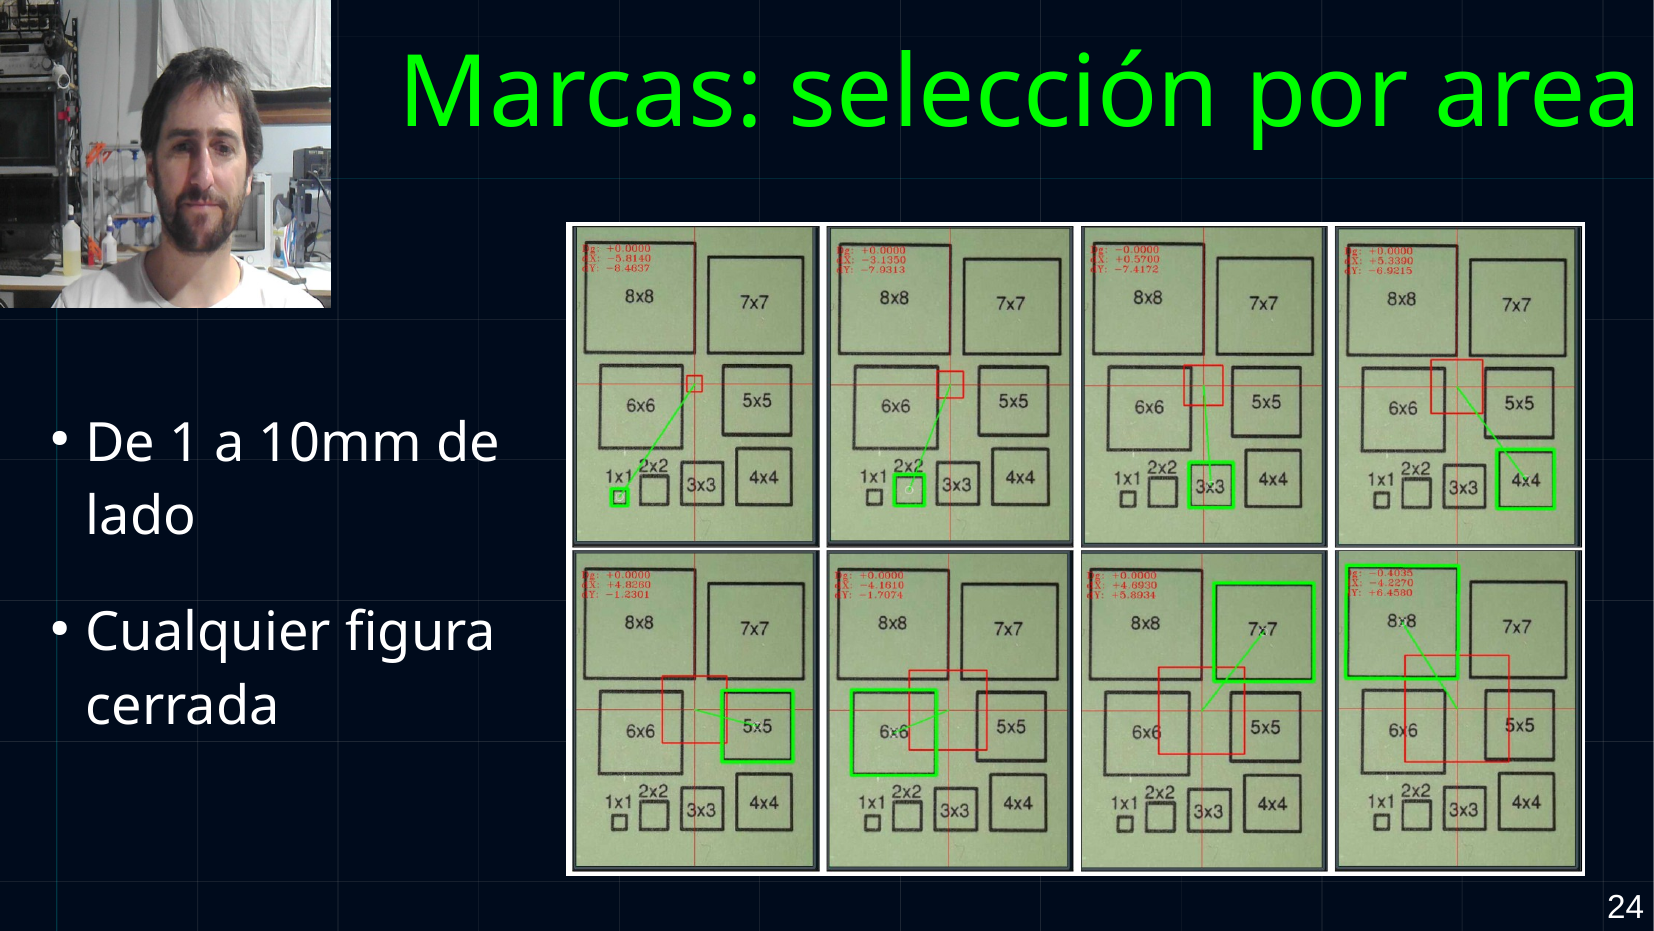

Marcas: selección por area
De 1 a 10mm de lado
Cualquier figura cerrada